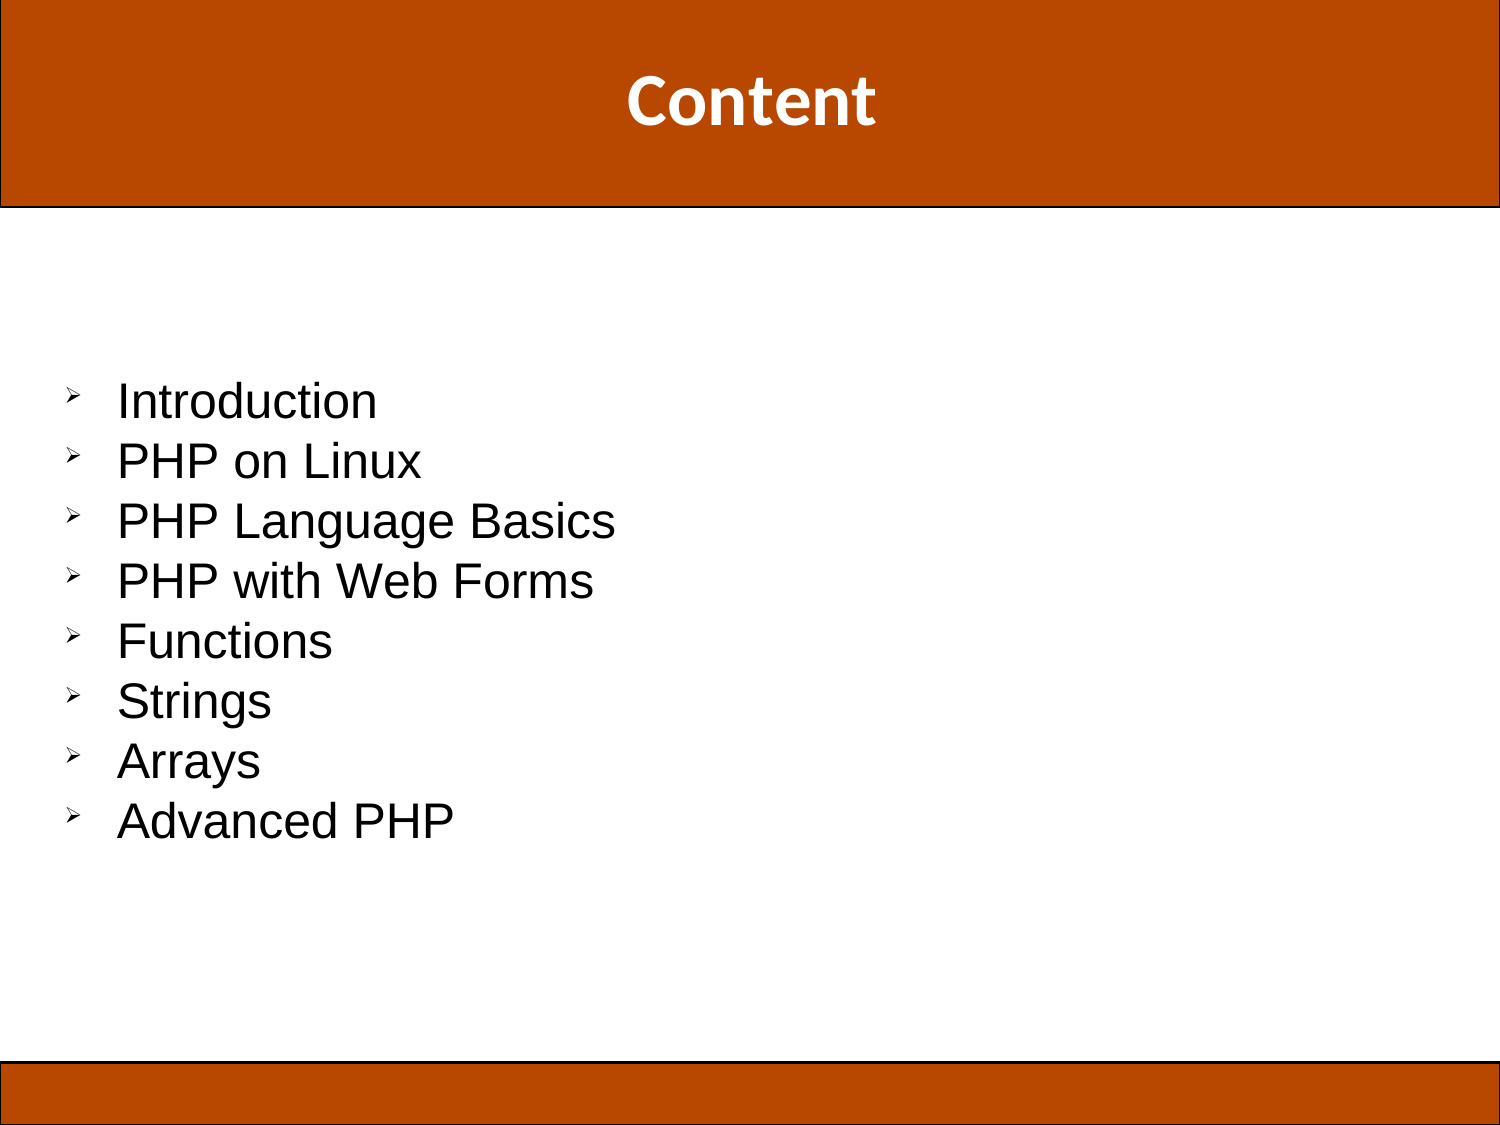

Content
#
Introduction
PHP on Linux
PHP Language Basics
PHP with Web Forms
Functions
Strings
Arrays
Advanced PHP